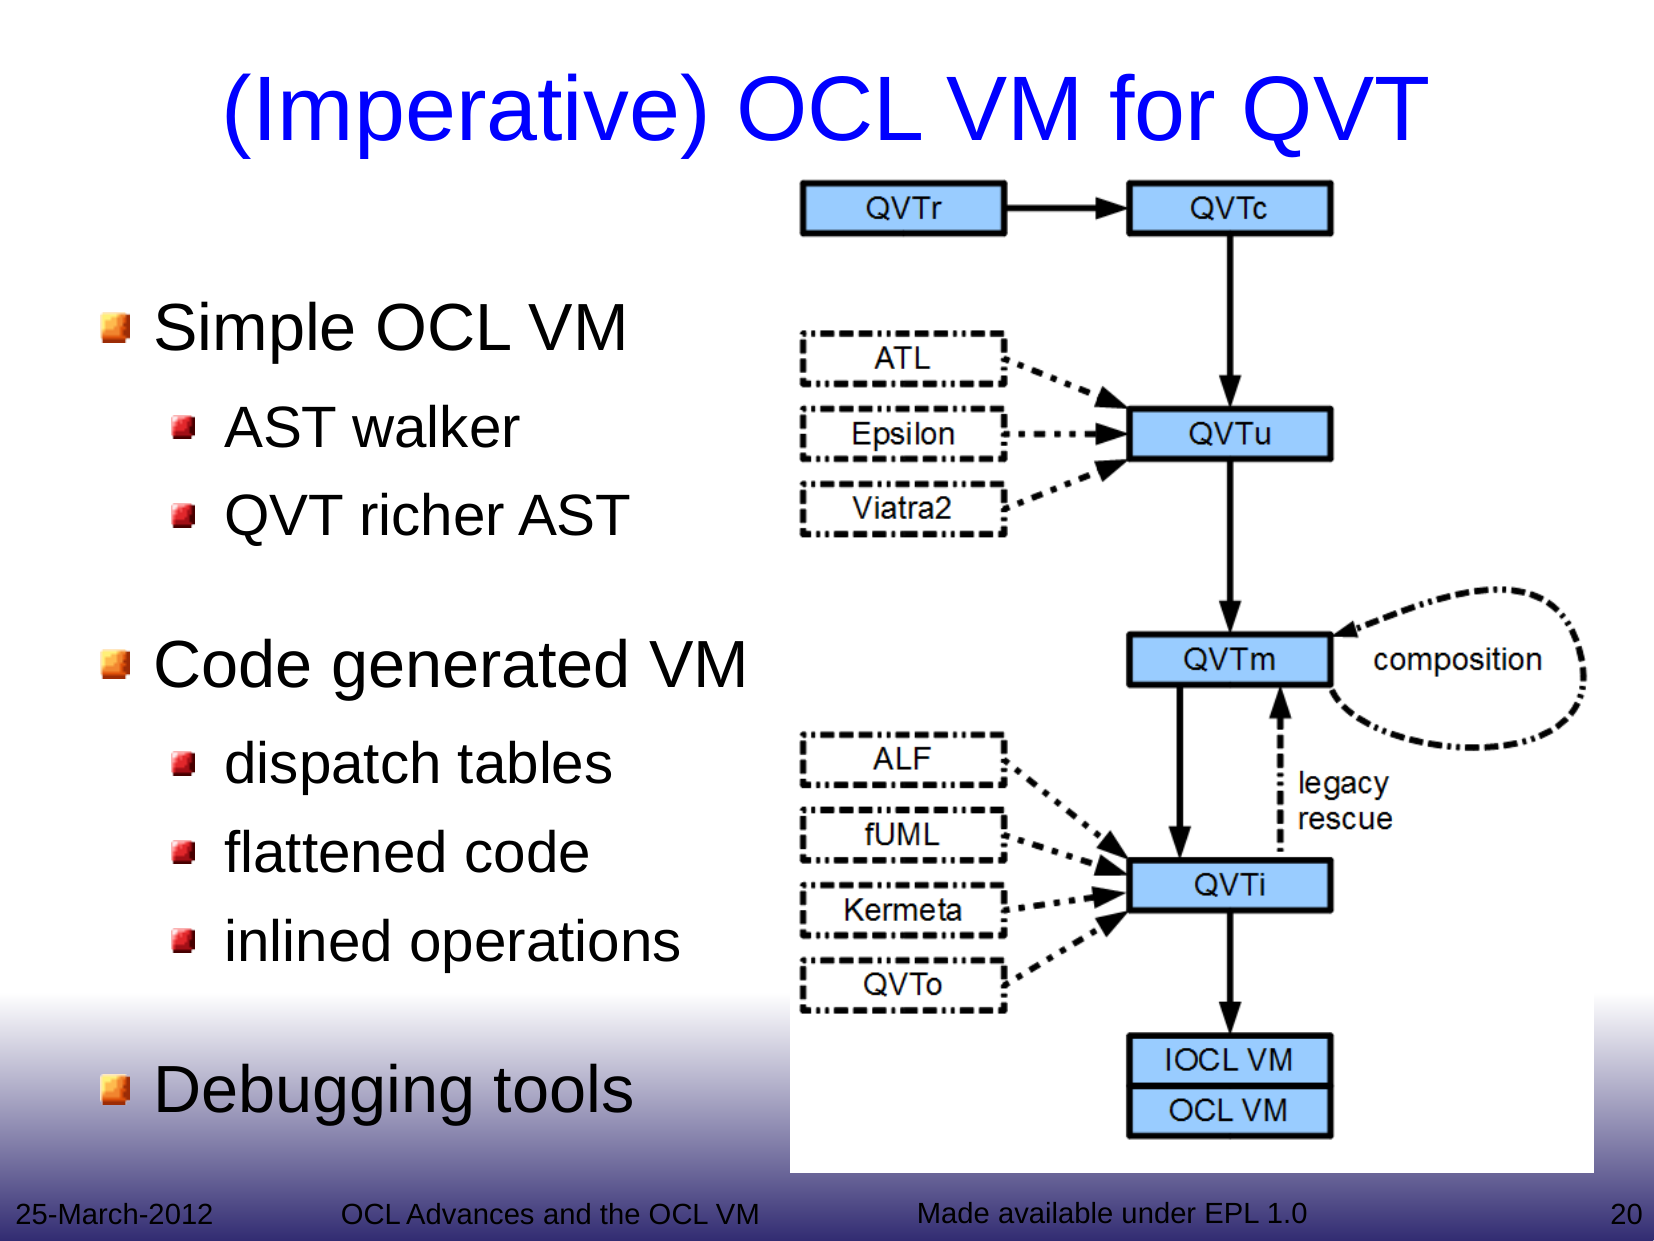

# (Imperative) OCL VM for QVT
Simple OCL VM
AST walker
QVT richer AST
Code generated VM
dispatch tables
flattened code
inlined operations
Debugging tools
25-March-2012
OCL Advances and the OCL VM
20